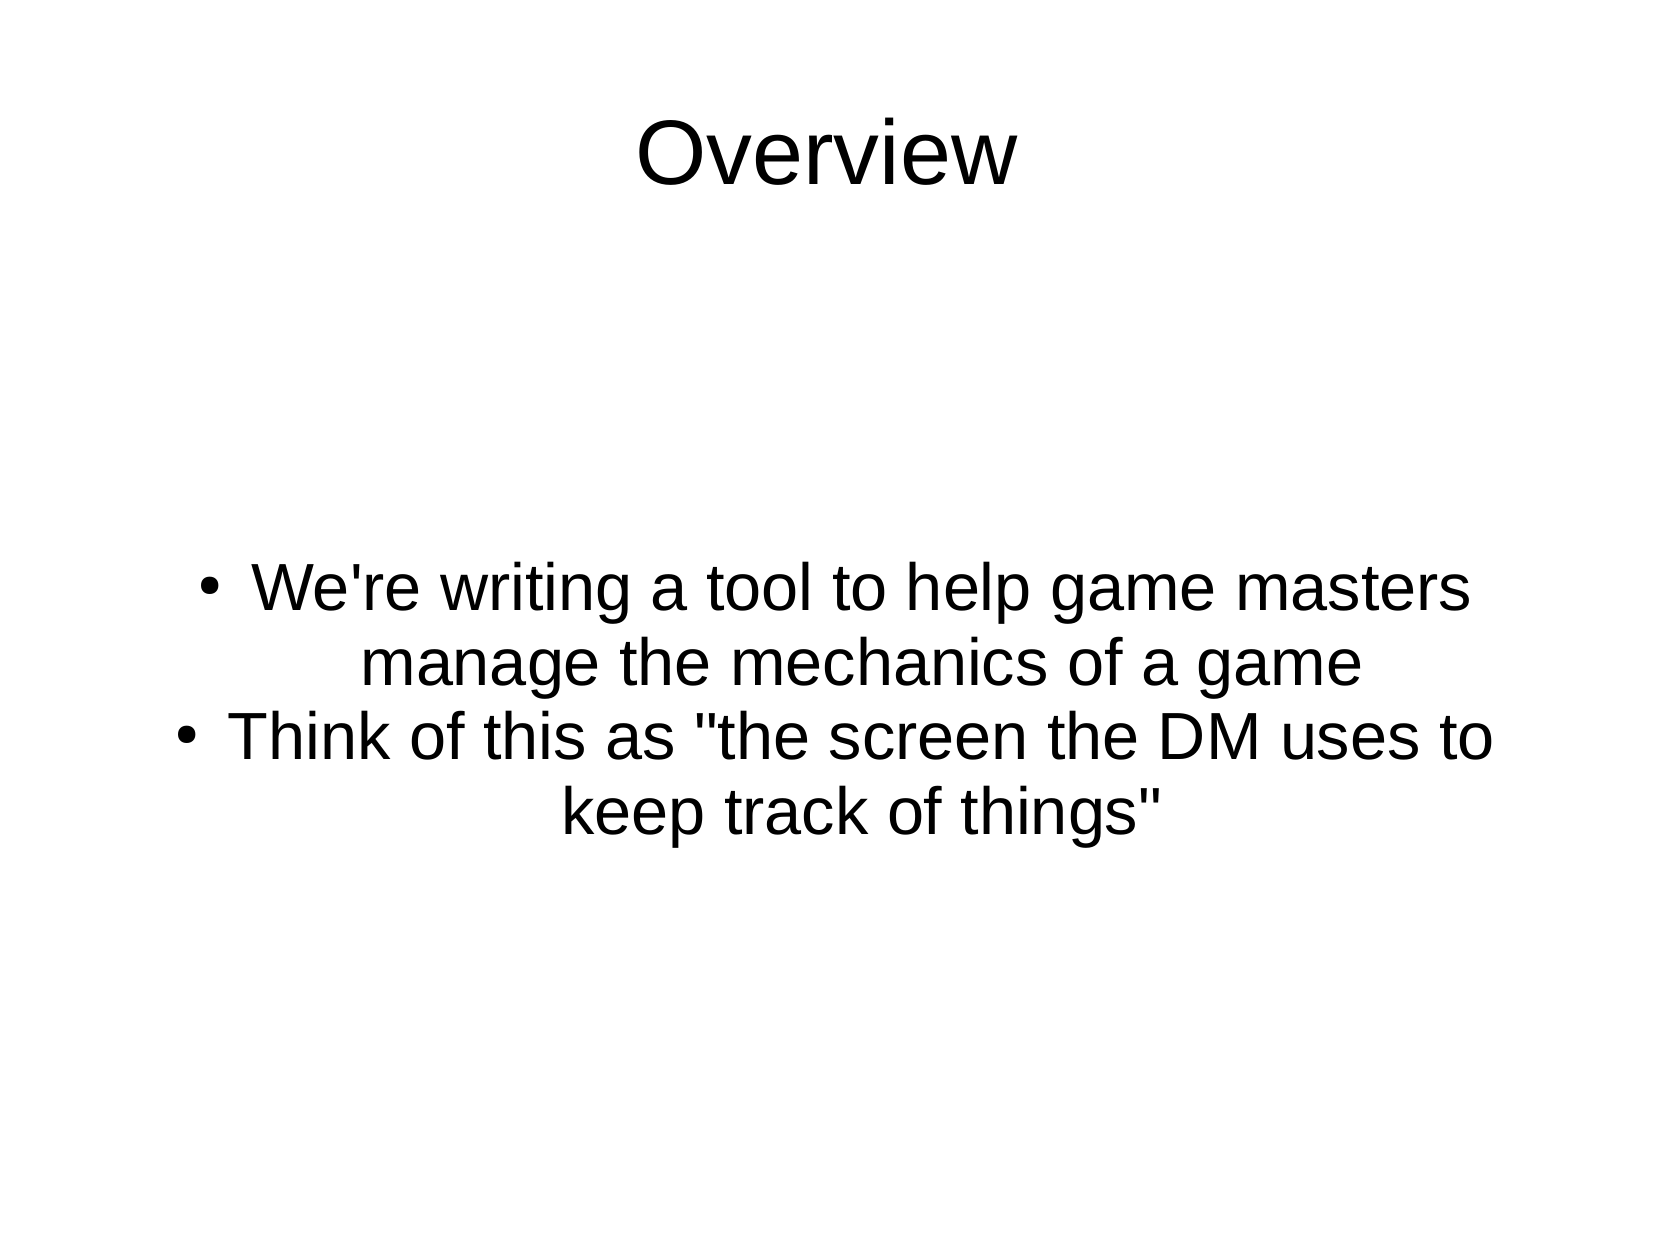

# Overview
We're writing a tool to help game masters manage the mechanics of a game
Think of this as "the screen the DM uses to keep track of things"